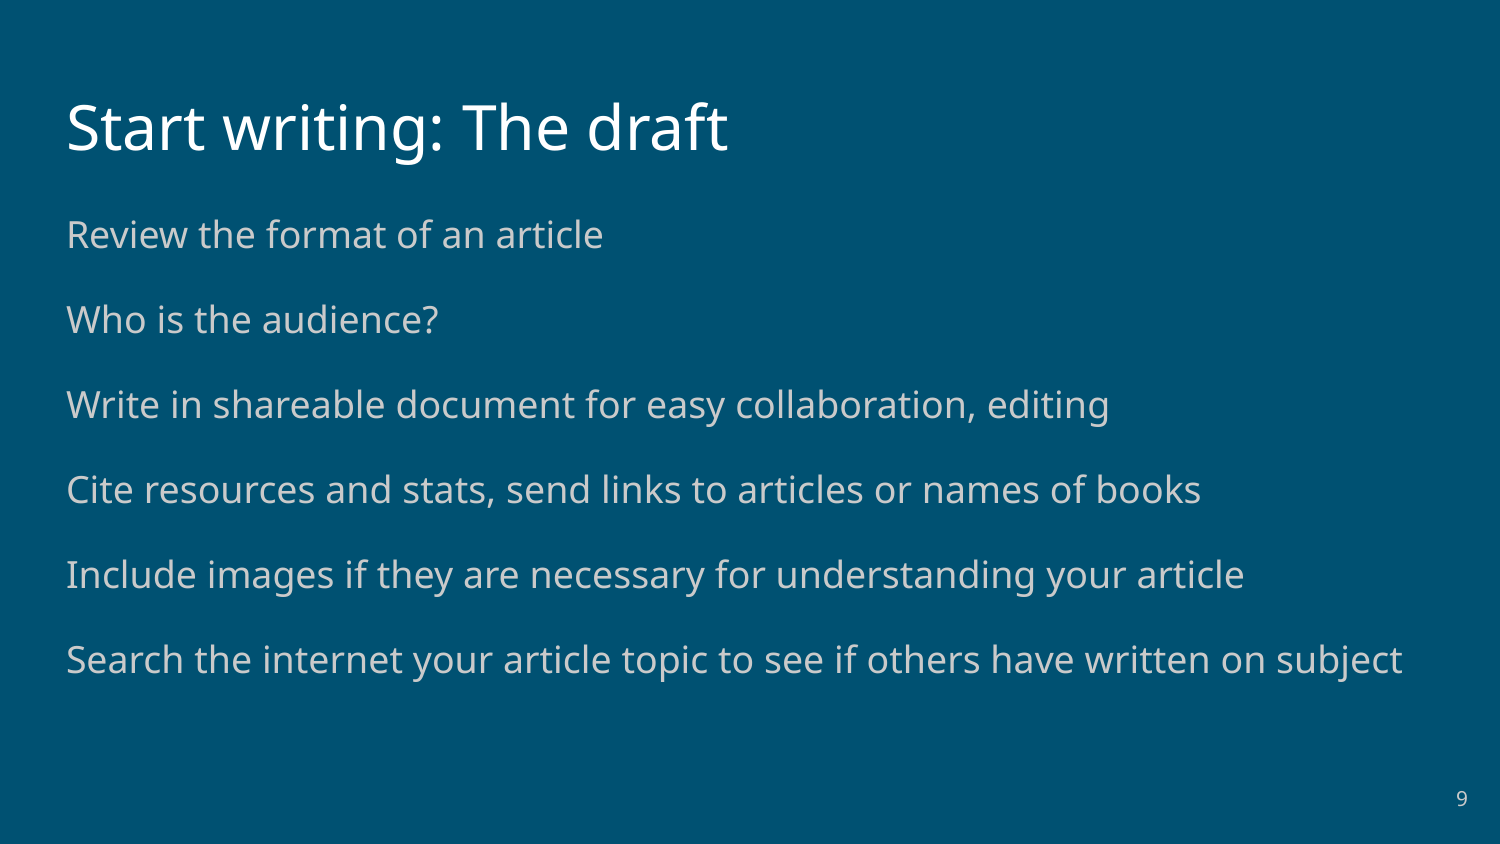

# Start writing: The draft
Review the format of an article
Who is the audience?
Write in shareable document for easy collaboration, editing
Cite resources and stats, send links to articles or names of books
Include images if they are necessary for understanding your article
Search the internet your article topic to see if others have written on subject